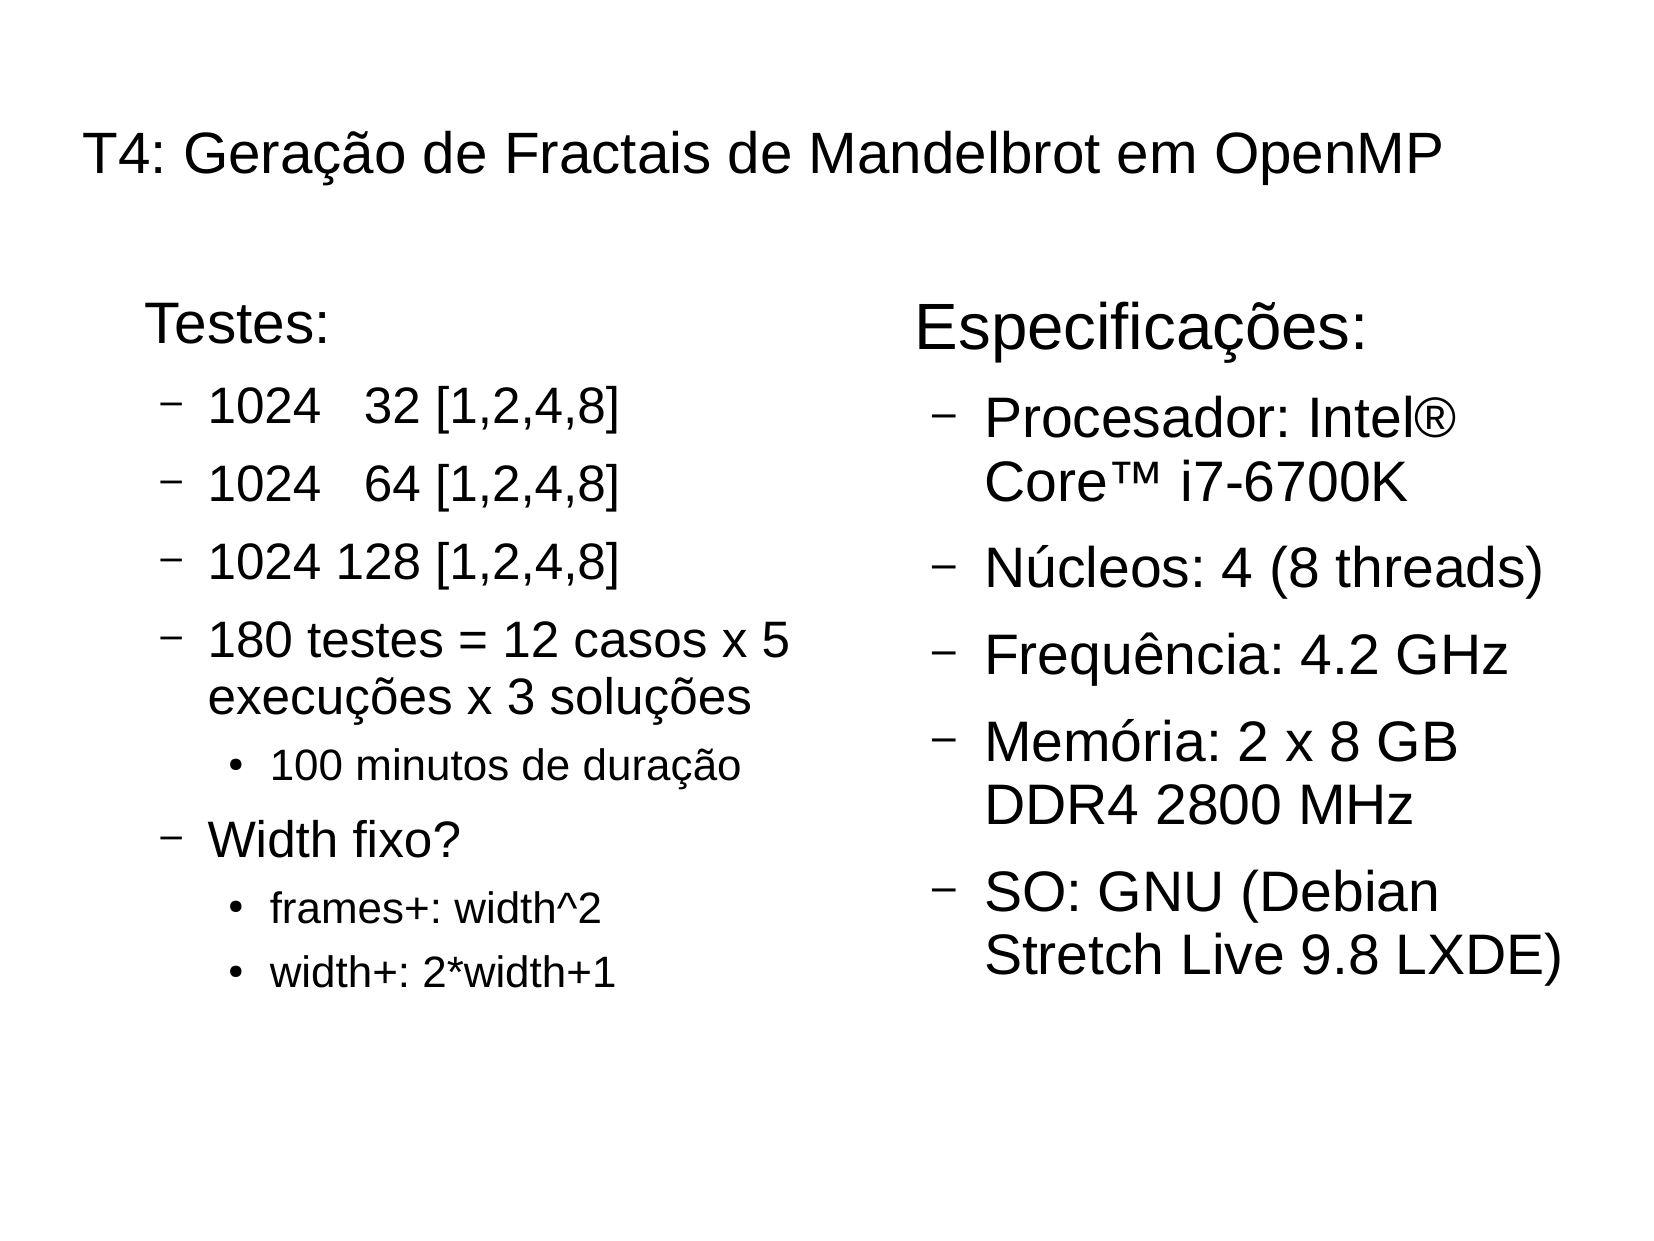

# T4: Geração de Fractais de Mandelbrot em OpenMP
Testes:
1024 32 [1,2,4,8]
1024 64 [1,2,4,8]
1024 128 [1,2,4,8]
180 testes = 12 casos x 5 execuções x 3 soluções
100 minutos de duração
Width fixo?
frames+: width^2
width+: 2*width+1
Especificações:
Procesador: Intel® Core™ i7-6700K
Núcleos: 4 (8 threads)
Frequência: 4.2 GHz
Memória: 2 x 8 GB DDR4 2800 MHz
SO: GNU (Debian Stretch Live 9.8 LXDE)